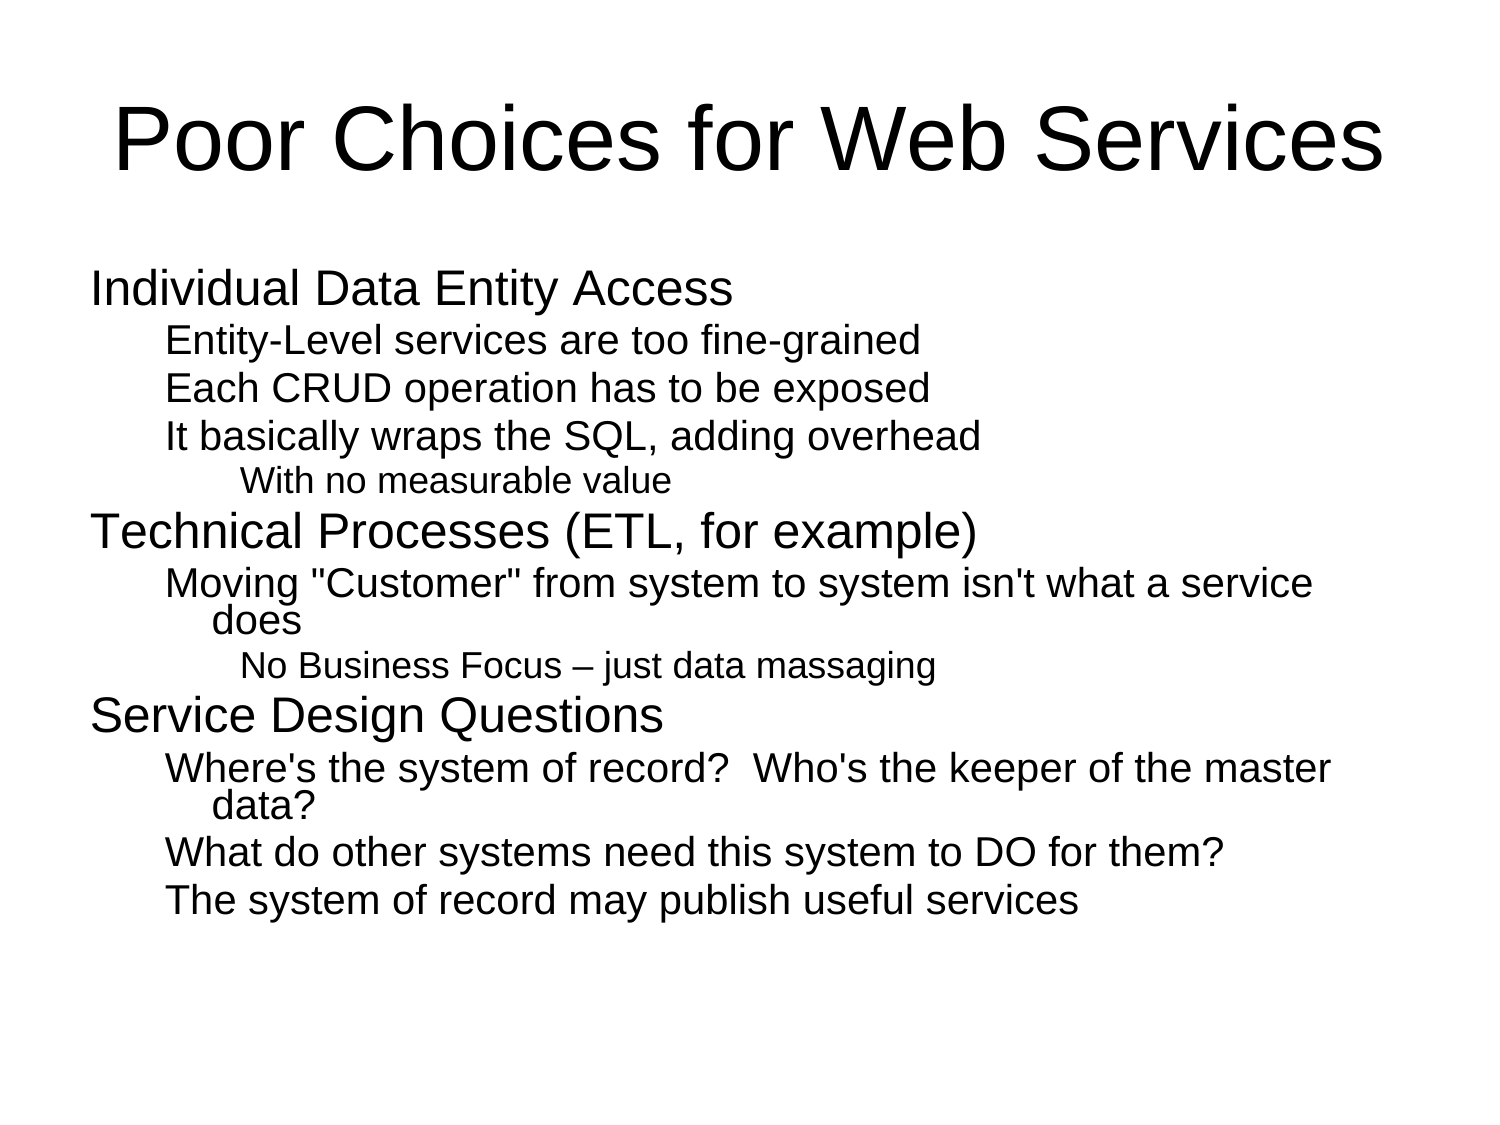

# Poor Choices for Web Services
Individual Data Entity Access
Entity-Level services are too fine-grained
Each CRUD operation has to be exposed
It basically wraps the SQL, adding overhead
With no measurable value
Technical Processes (ETL, for example)
Moving "Customer" from system to system isn't what a service does
No Business Focus – just data massaging
Service Design Questions
Where's the system of record? Who's the keeper of the master data?
What do other systems need this system to DO for them?
The system of record may publish useful services